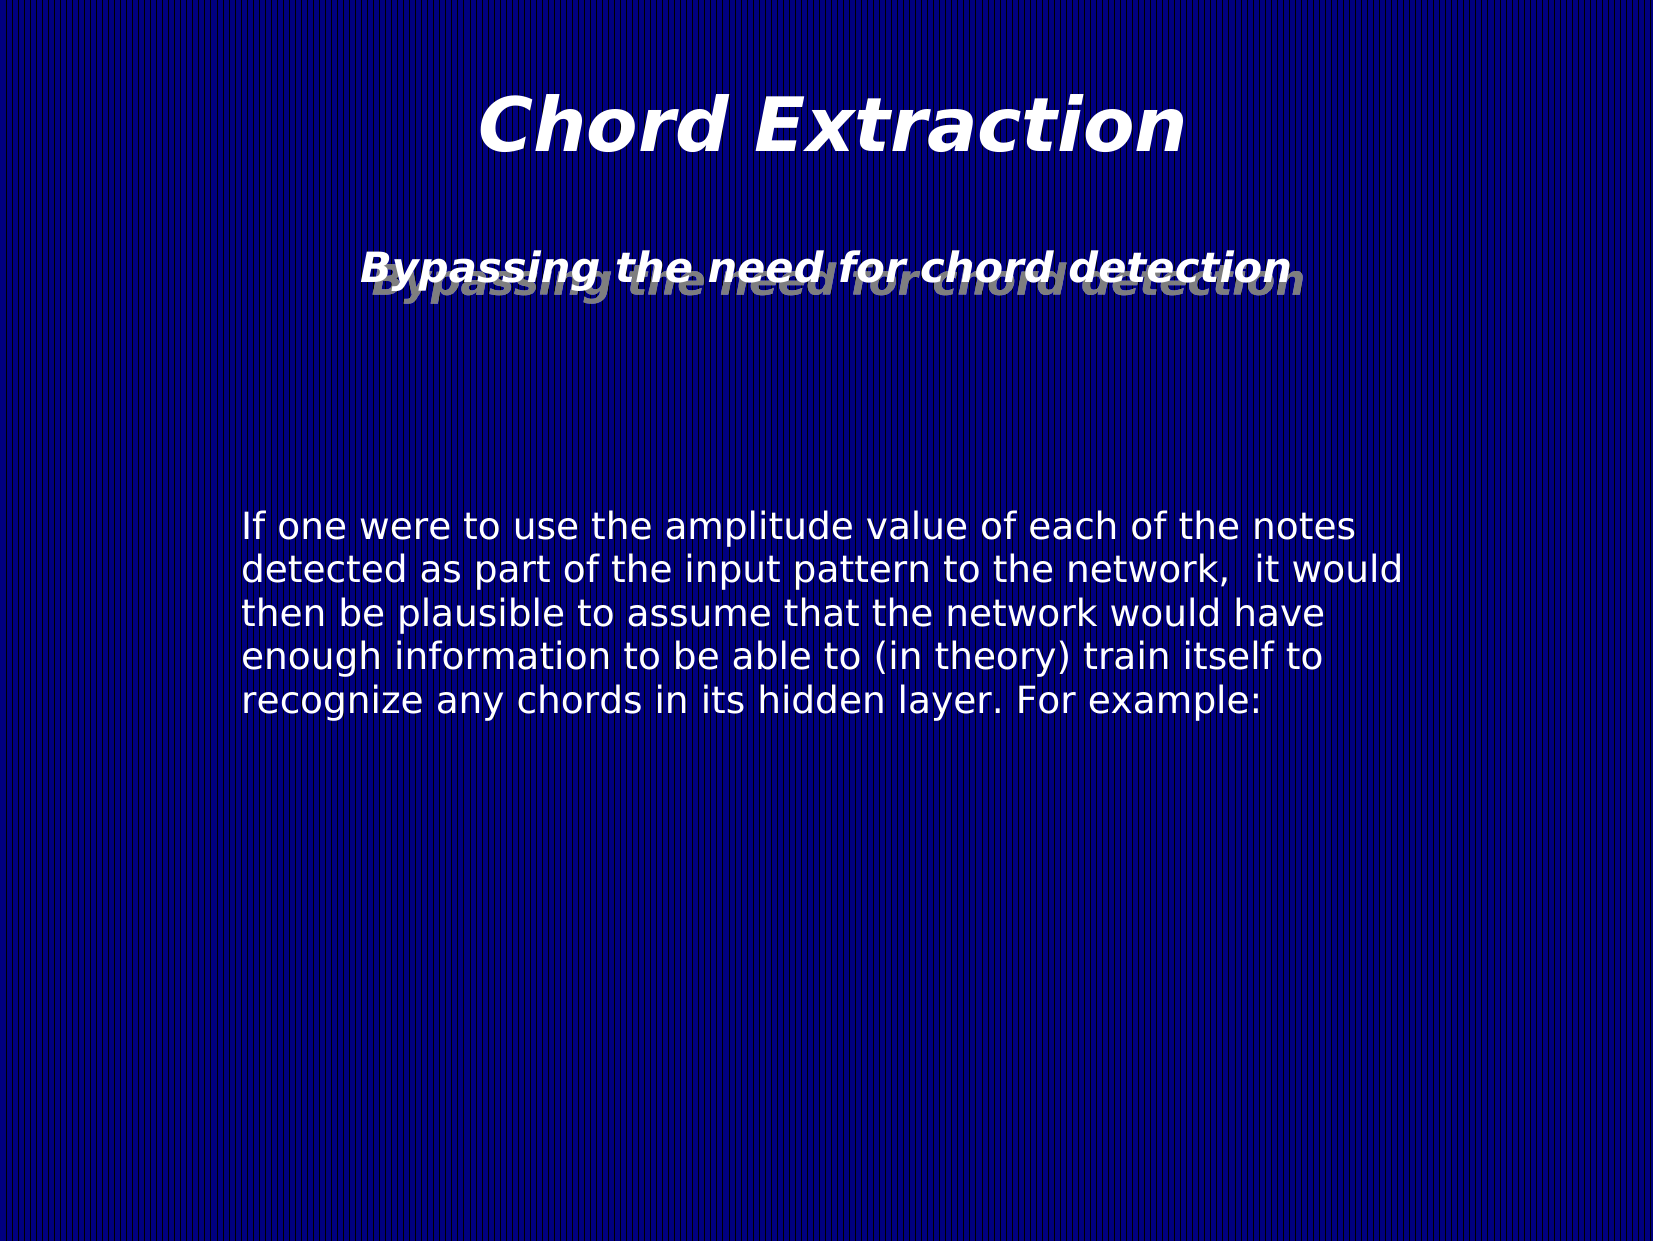

Chord Extraction
Bypassing the need for chord detection
If one were to use the amplitude value of each of the notes detected as part of the input pattern to the network, it would then be plausible to assume that the network would have enough information to be able to (in theory) train itself to recognize any chords in its hidden layer. For example: